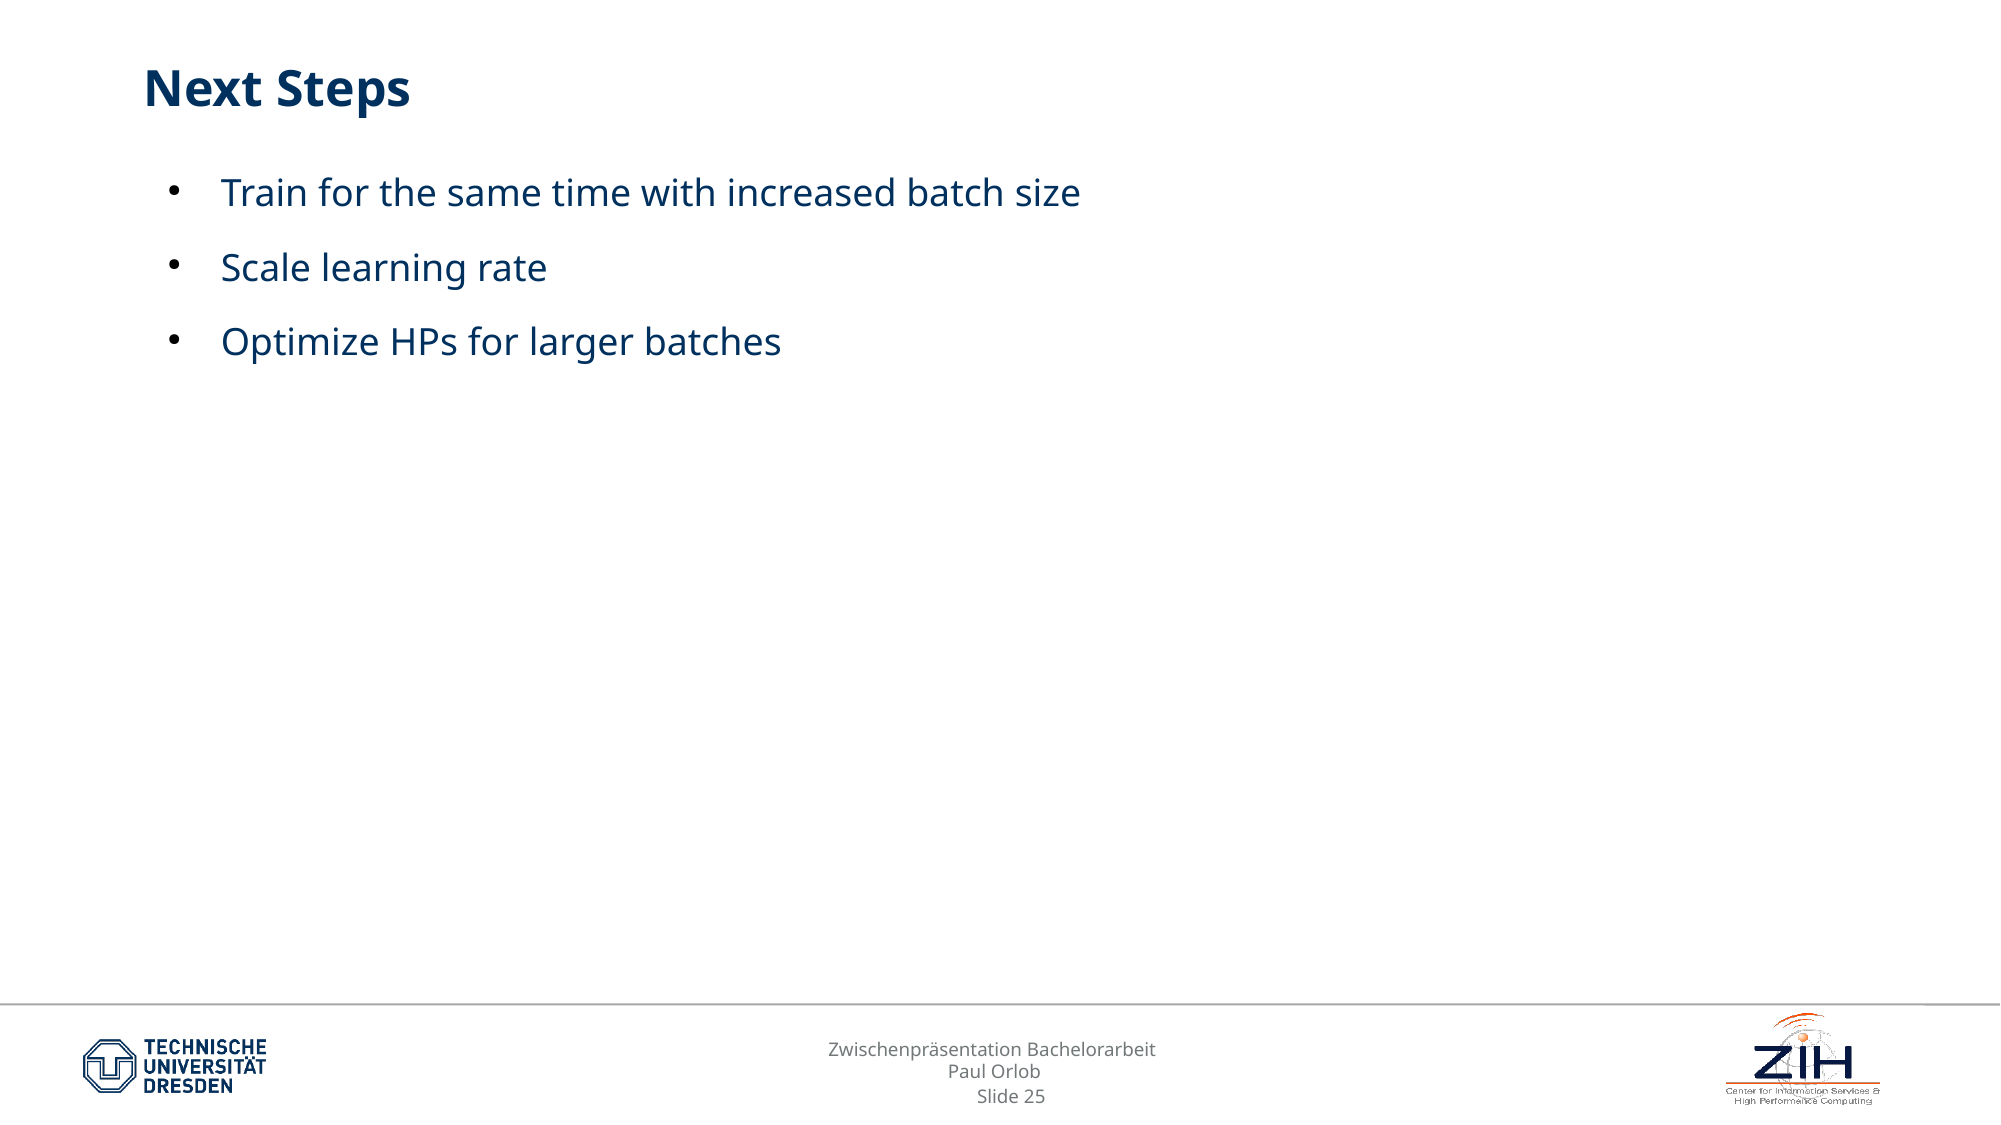

Next Steps
# Train for the same time with increased batch size
Scale learning rate
Optimize HPs for larger batches